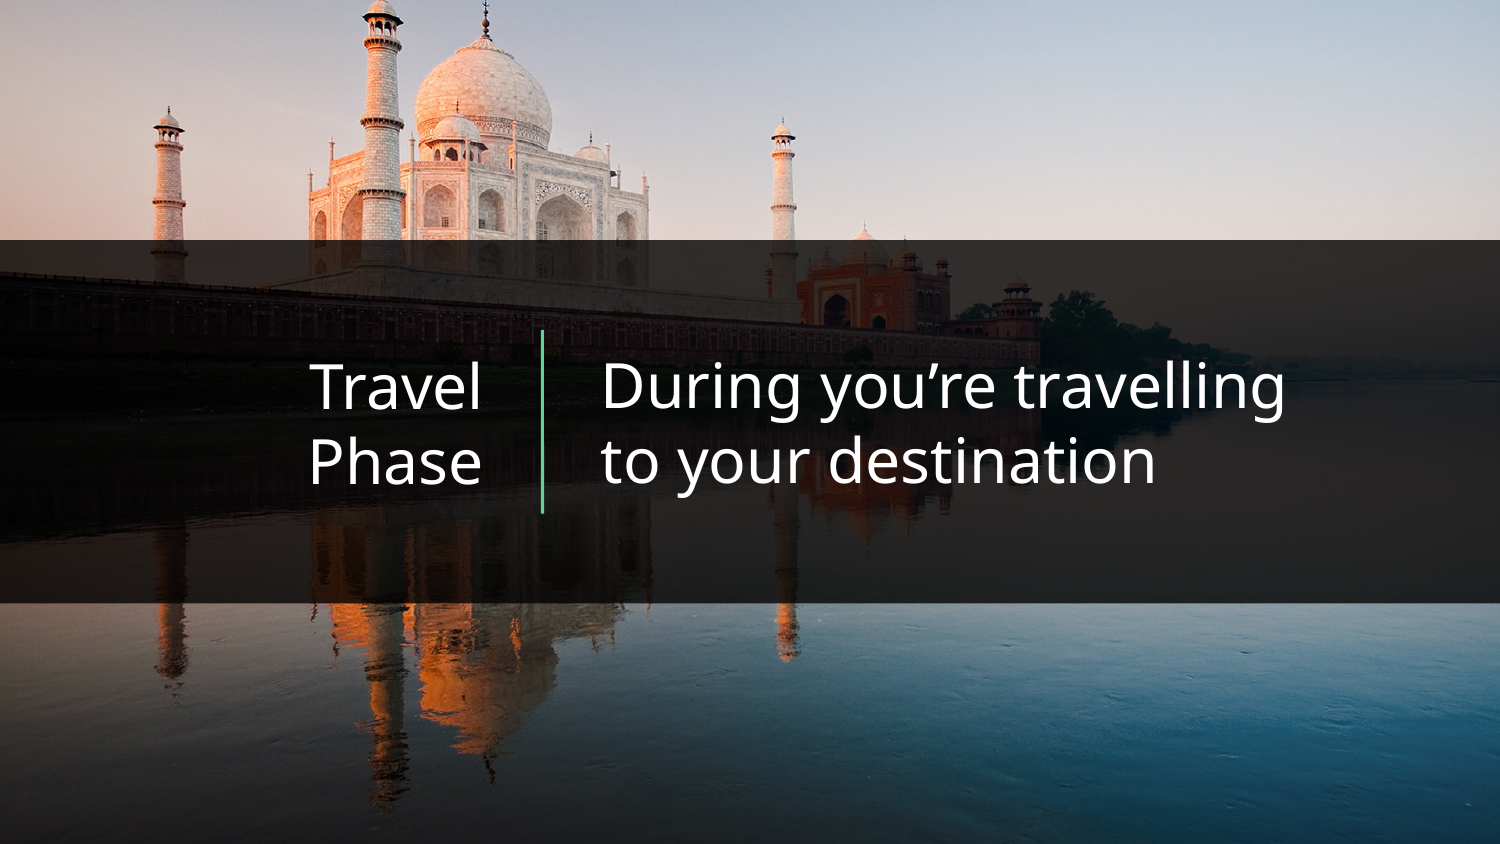

During you’re travelling
to your destination
# Travel Phase